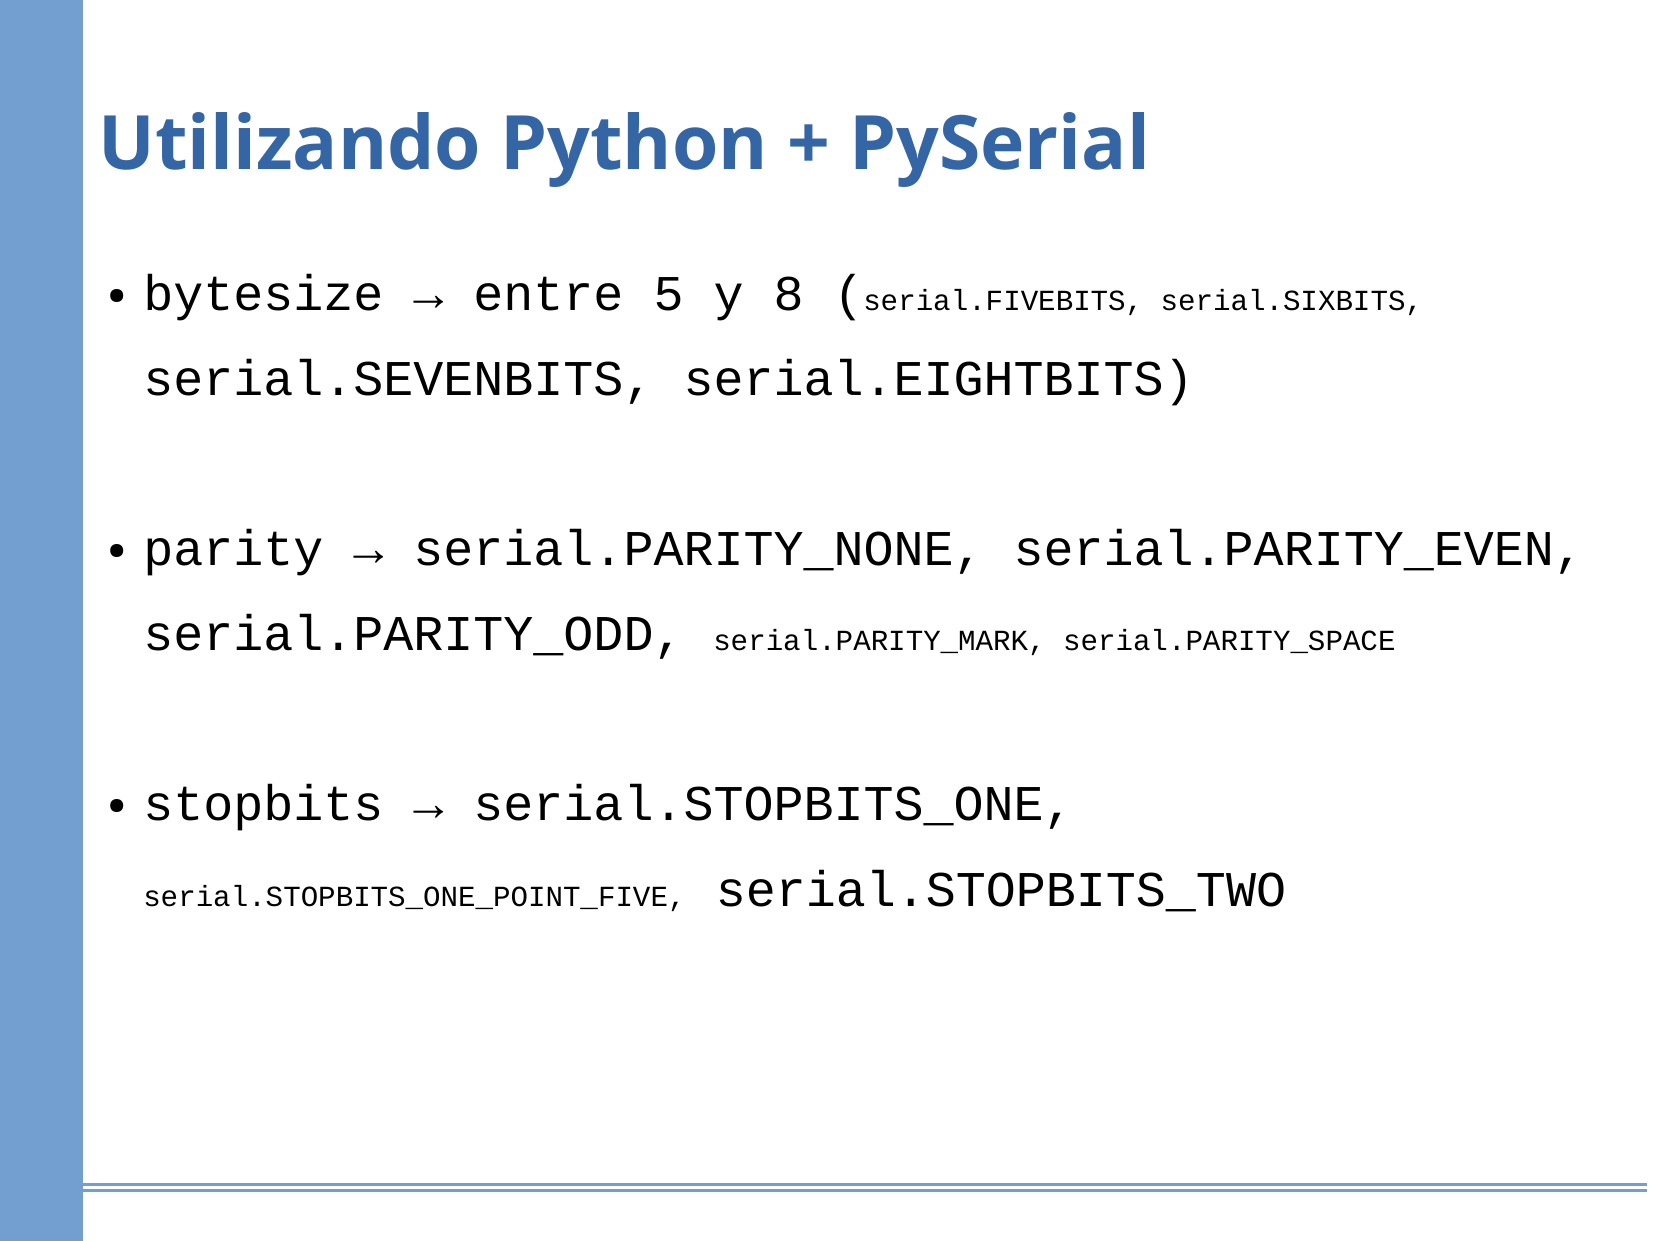

Utilizando Python + PySerial
bytesize → entre 5 y 8 (serial.FIVEBITS, serial.SIXBITS, serial.SEVENBITS, serial.EIGHTBITS)
parity → serial.PARITY_NONE, serial.PARITY_EVEN, serial.PARITY_ODD, serial.PARITY_MARK, serial.PARITY_SPACE
stopbits → serial.STOPBITS_ONE, serial.STOPBITS_ONE_POINT_FIVE, serial.STOPBITS_TWO